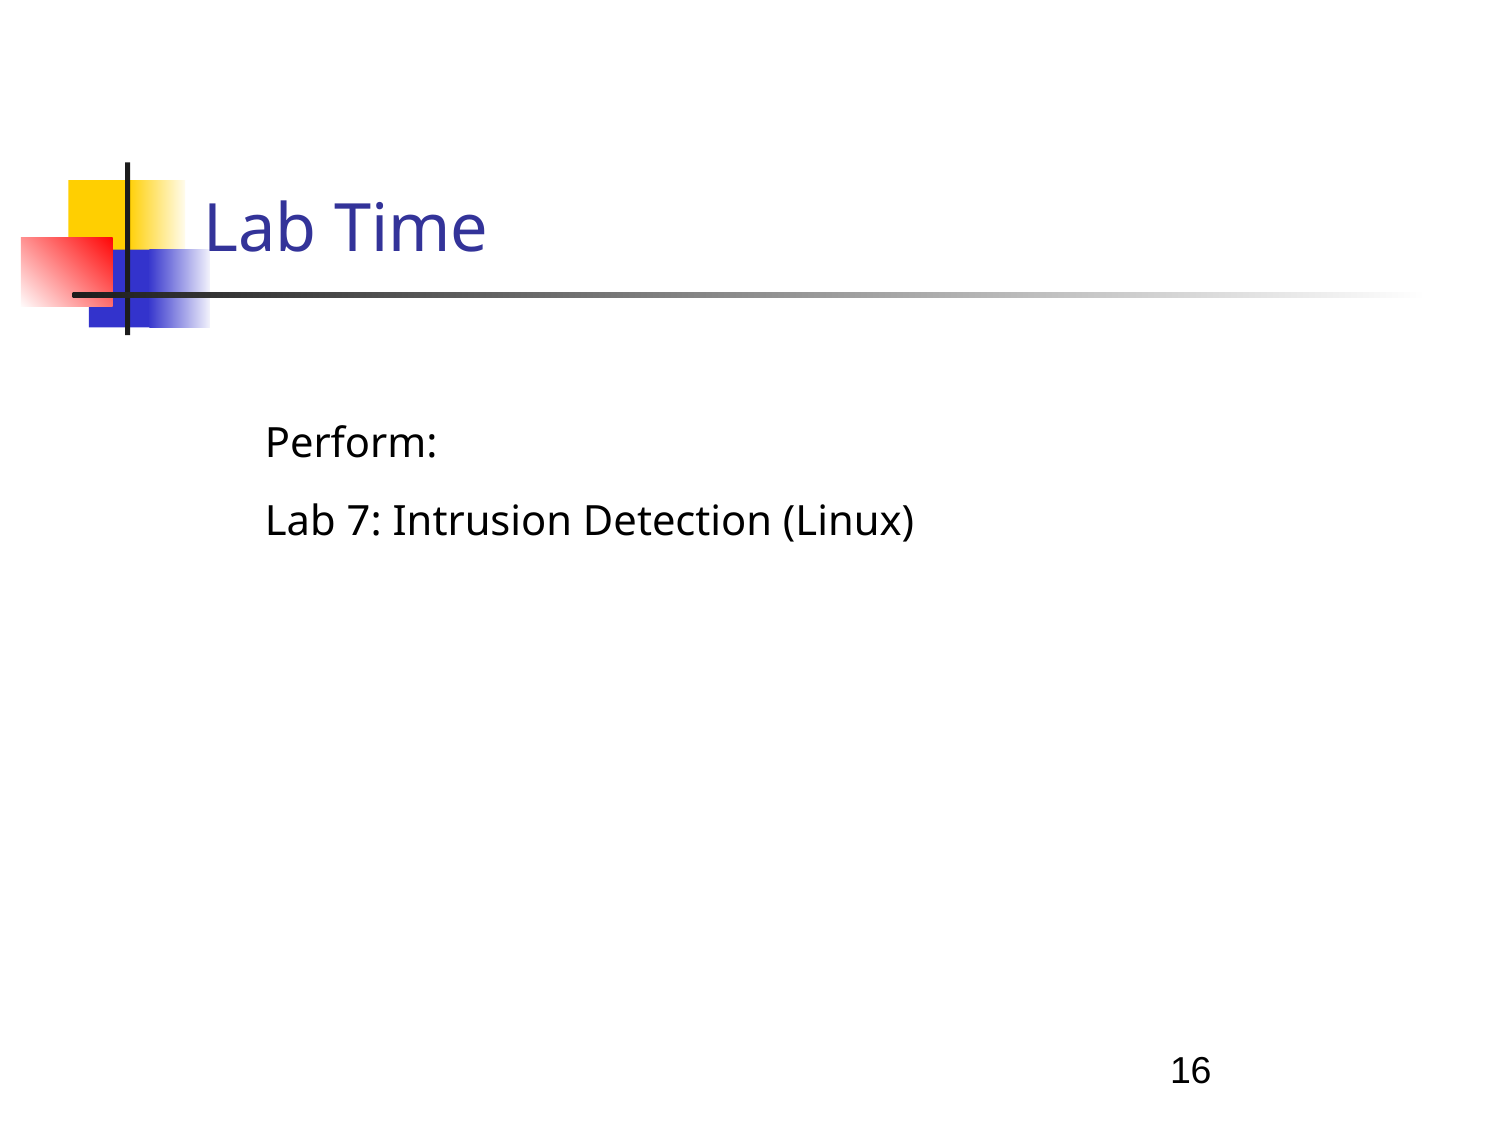

# Lab Time
Perform:
Lab 7: Intrusion Detection (Linux)
16